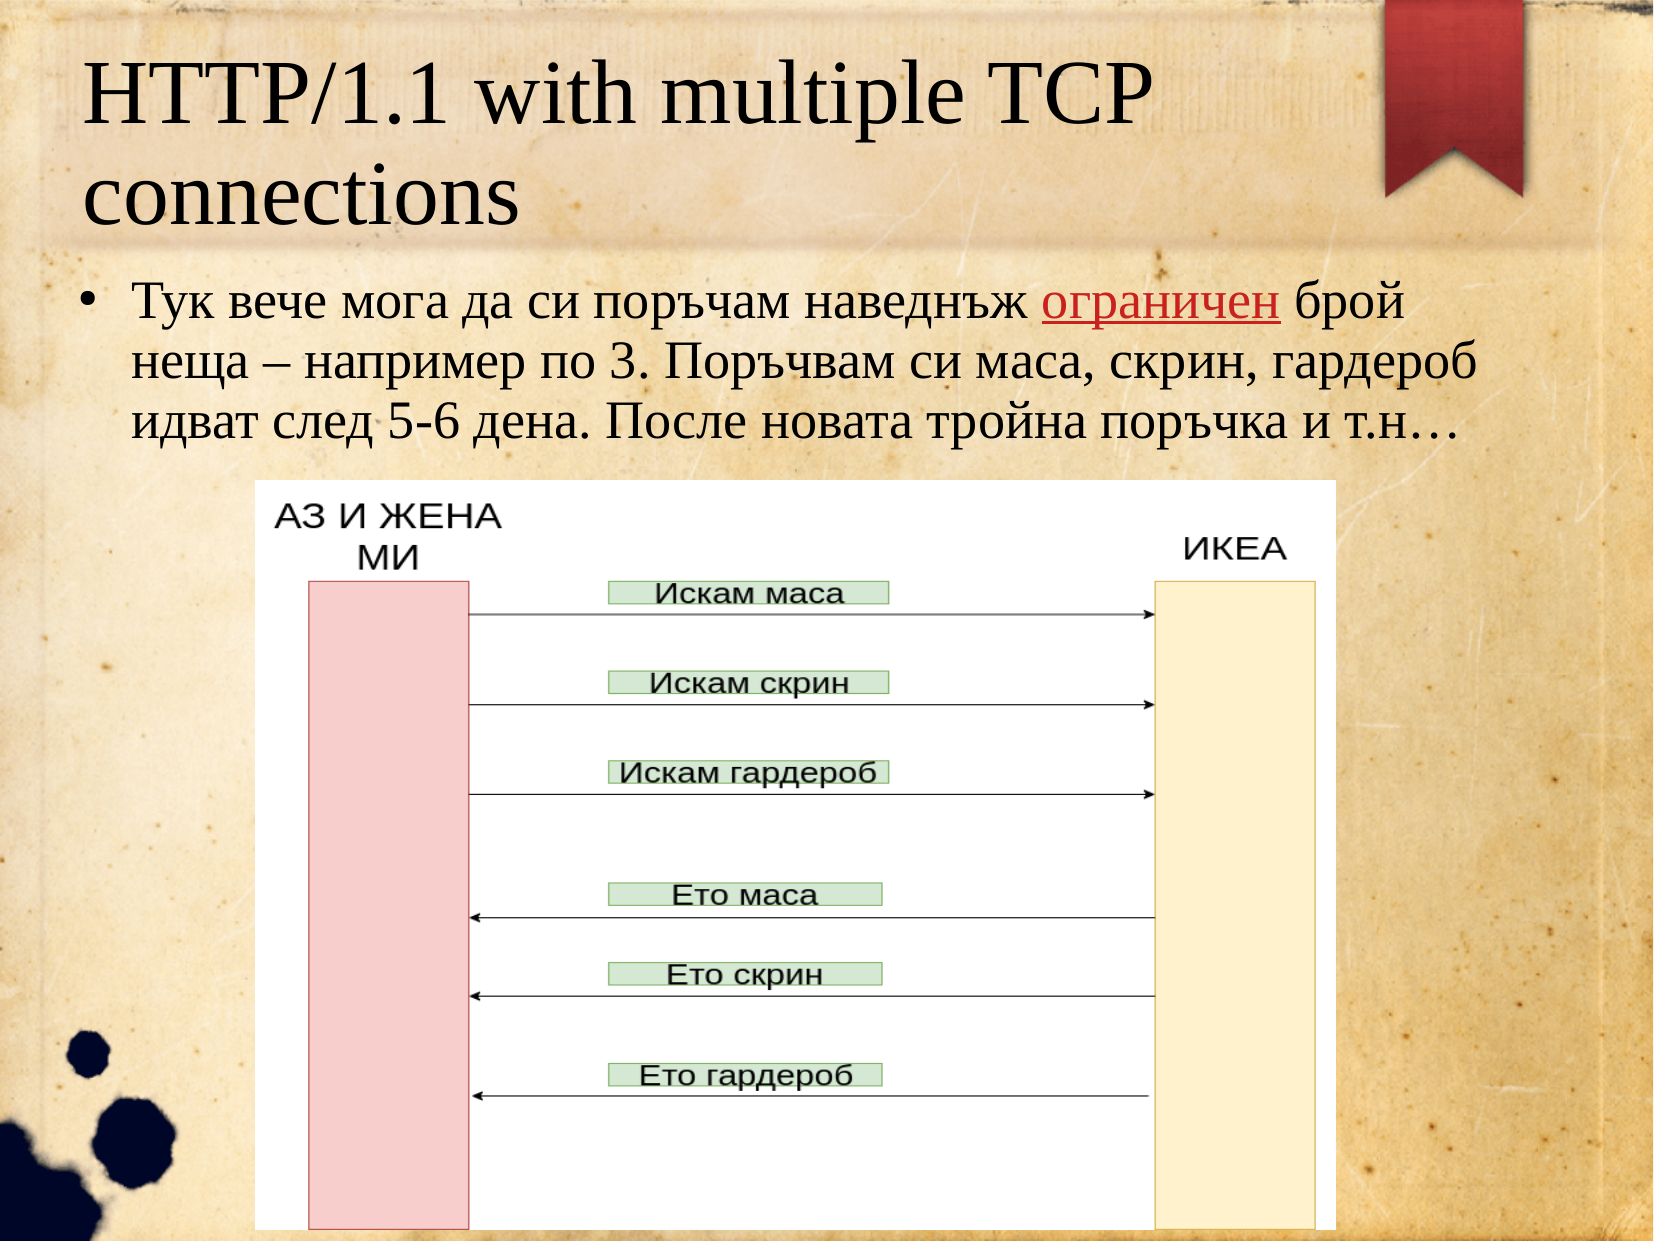

# HTTP/1.1 with multiple TCP connections
Тук вече мога да си поръчам наведнъж ограничен брой неща – например по 3. Поръчвам си маса, скрин, гардероб идват след 5-6 дена. После новата тройна поръчка и т.н…